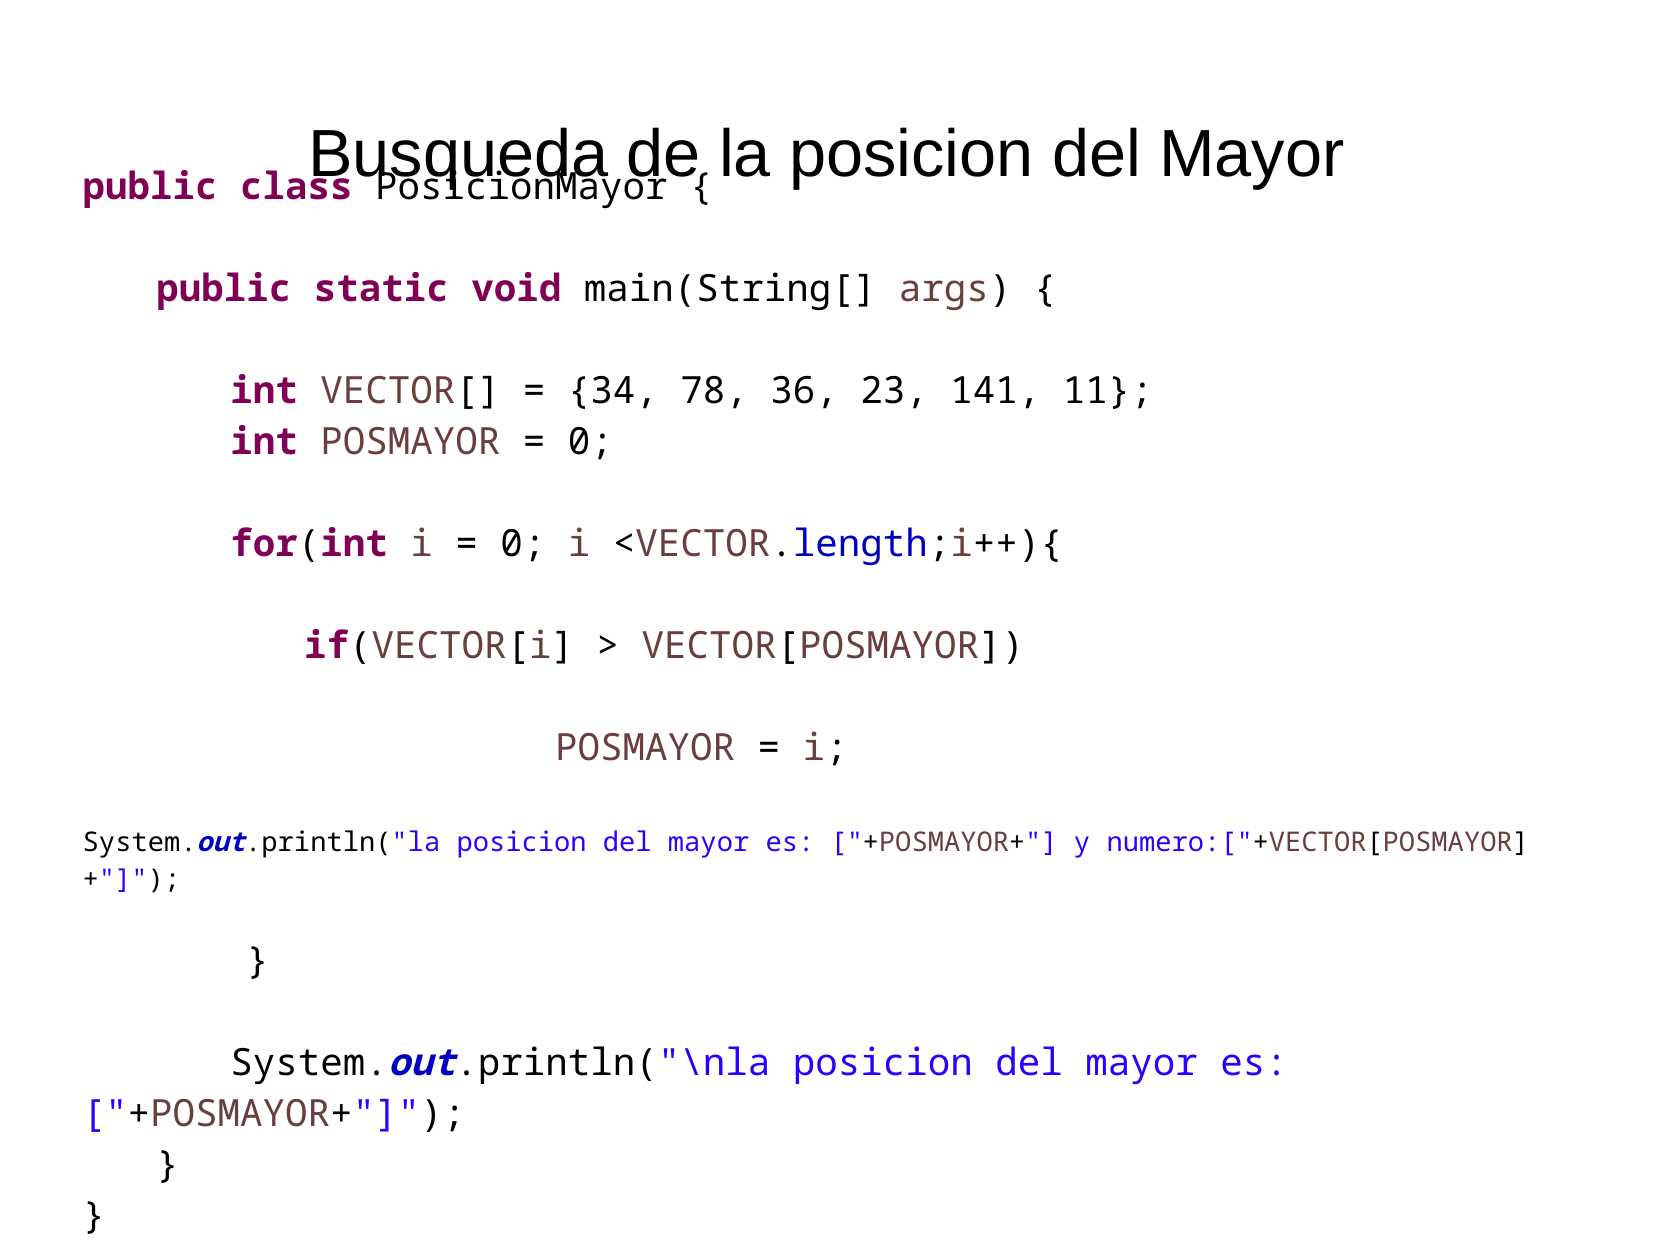

# Busqueda de la posicion del Mayor
public class PosicionMayor {
	public static void main(String[] args) {
		int VECTOR[] = {34, 78, 36, 23, 141, 11};
		int POSMAYOR = 0;
		for(int i = 0; i <VECTOR.length;i++){
			if(VECTOR[i] > VECTOR[POSMAYOR])
 POSMAYOR = i;
System.out.println("la posicion del mayor es: ["+POSMAYOR+"] y numero:["+VECTOR[POSMAYOR]+"]");
	 }
		System.out.println("\nla posicion del mayor es: ["+POSMAYOR+"]");
	}
}